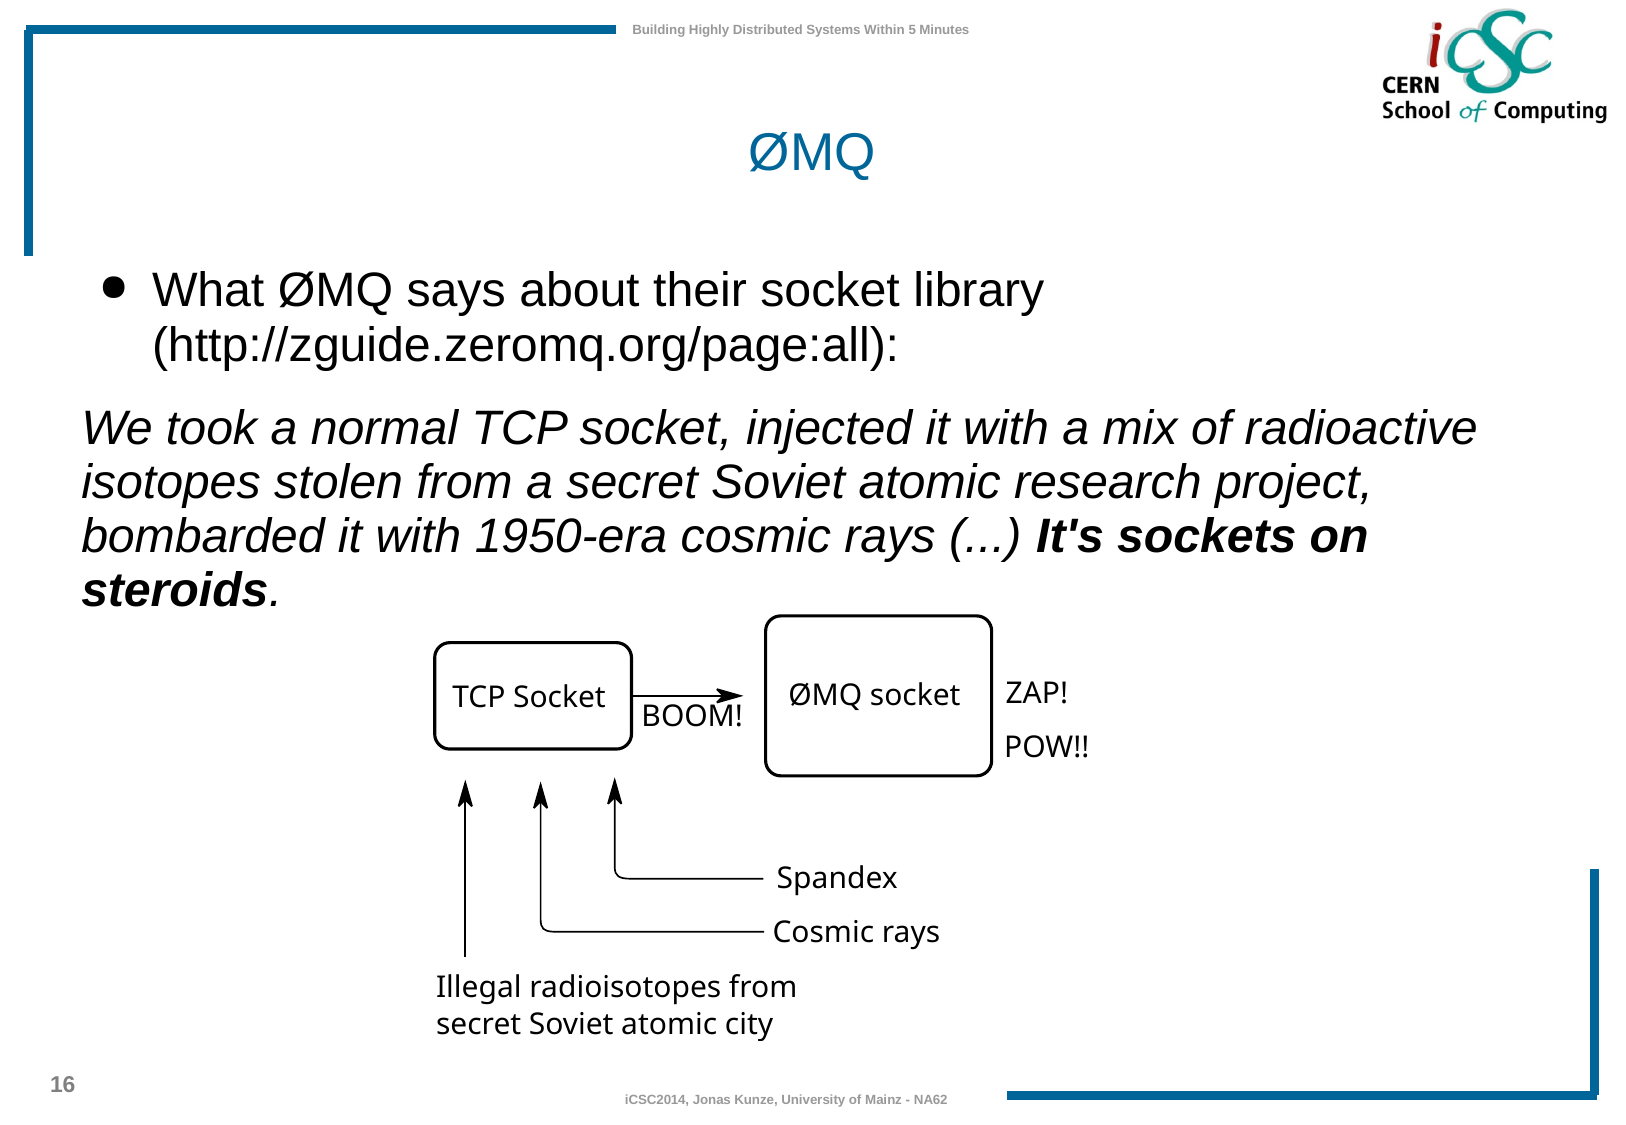

# ØMQ
What ØMQ says about their socket library (http://zguide.zeromq.org/page:all):
We took a normal TCP socket, injected it with a mix of radioactive isotopes stolen from a secret Soviet atomic research project, bombarded it with 1950-era cosmic rays (...) It's sockets on steroids.